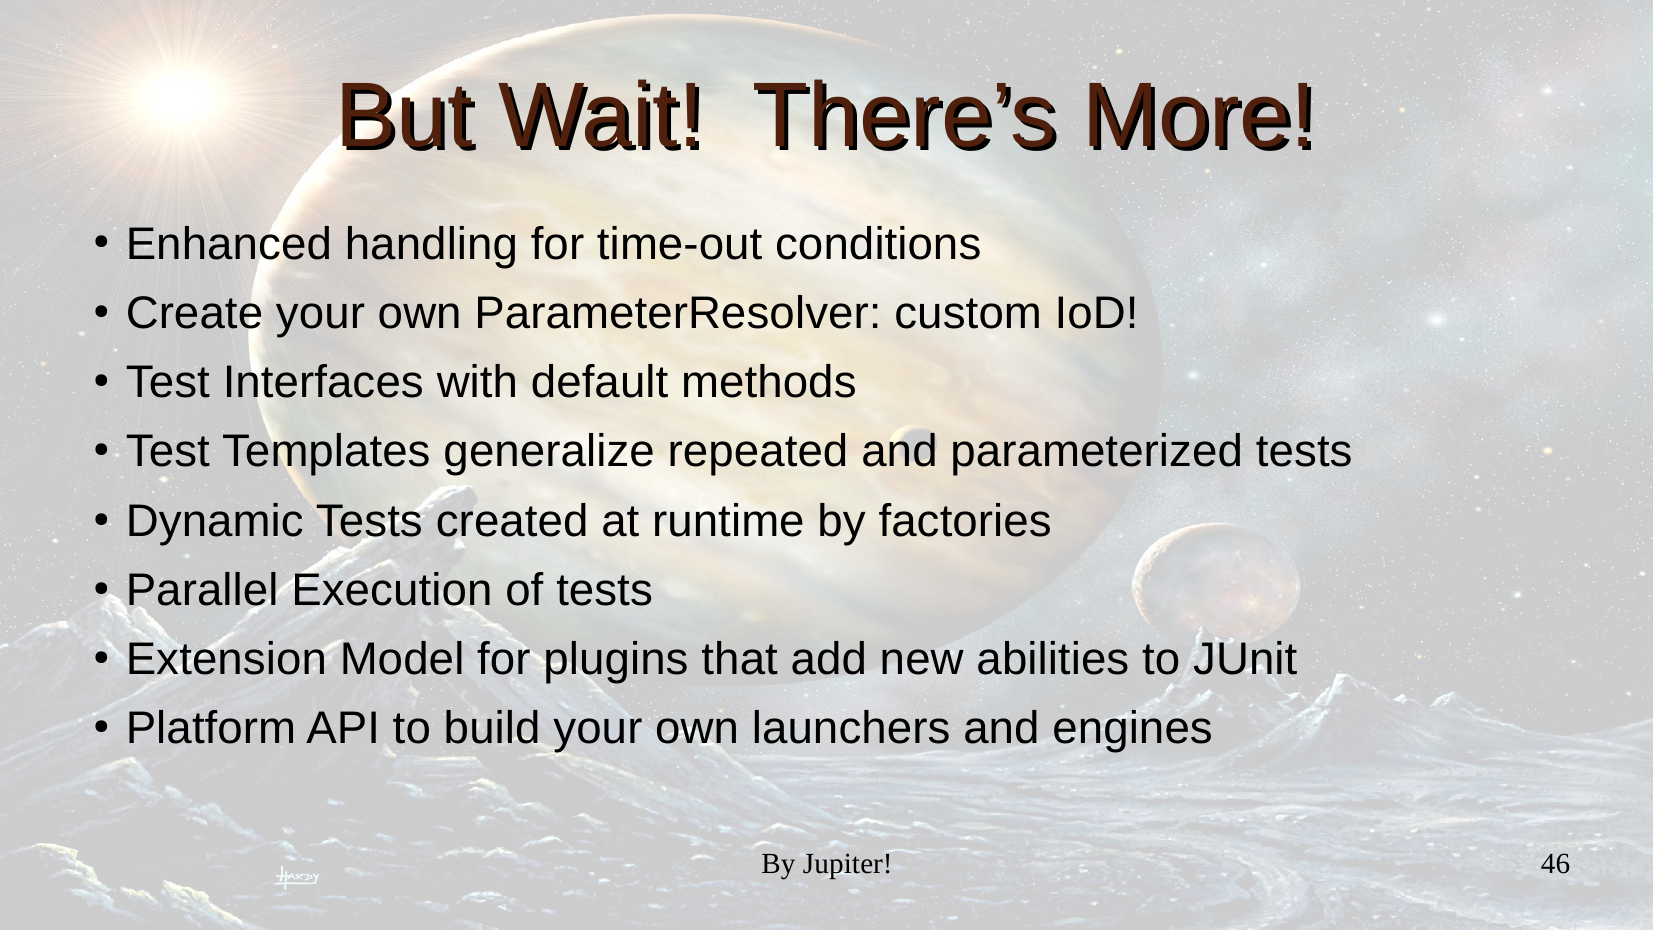

# But Wait! There’s More!
Enhanced handling for time-out conditions
Create your own ParameterResolver: custom IoD!
Test Interfaces with default methods
Test Templates generalize repeated and parameterized tests
Dynamic Tests created at runtime by factories
Parallel Execution of tests
Extension Model for plugins that add new abilities to JUnit
Platform API to build your own launchers and engines
By Jupiter!